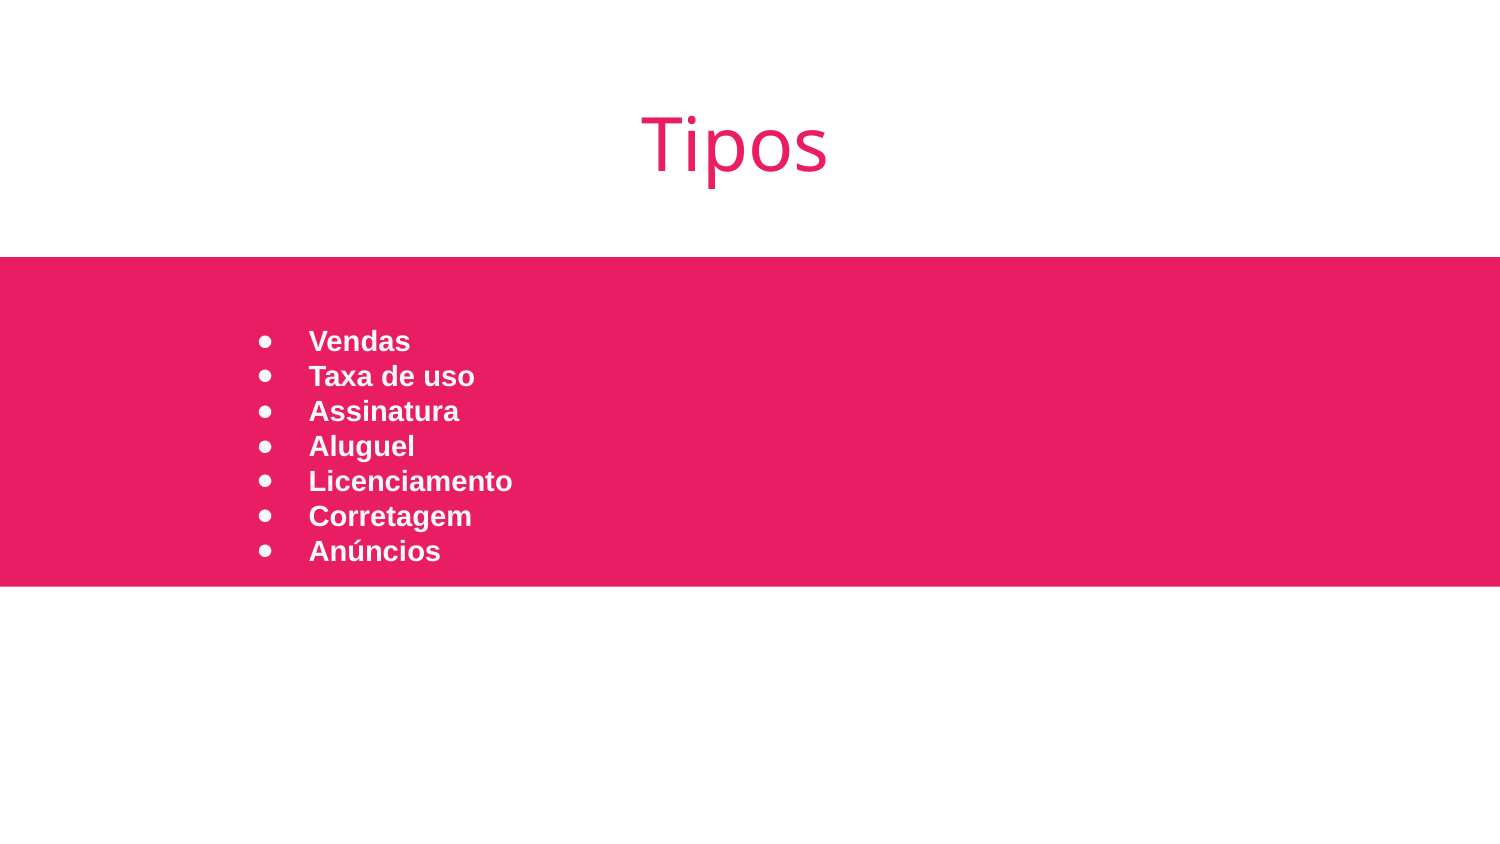

# Tipos
Vendas
Taxa de uso
Assinatura
Aluguel
Licenciamento
Corretagem
Anúncios